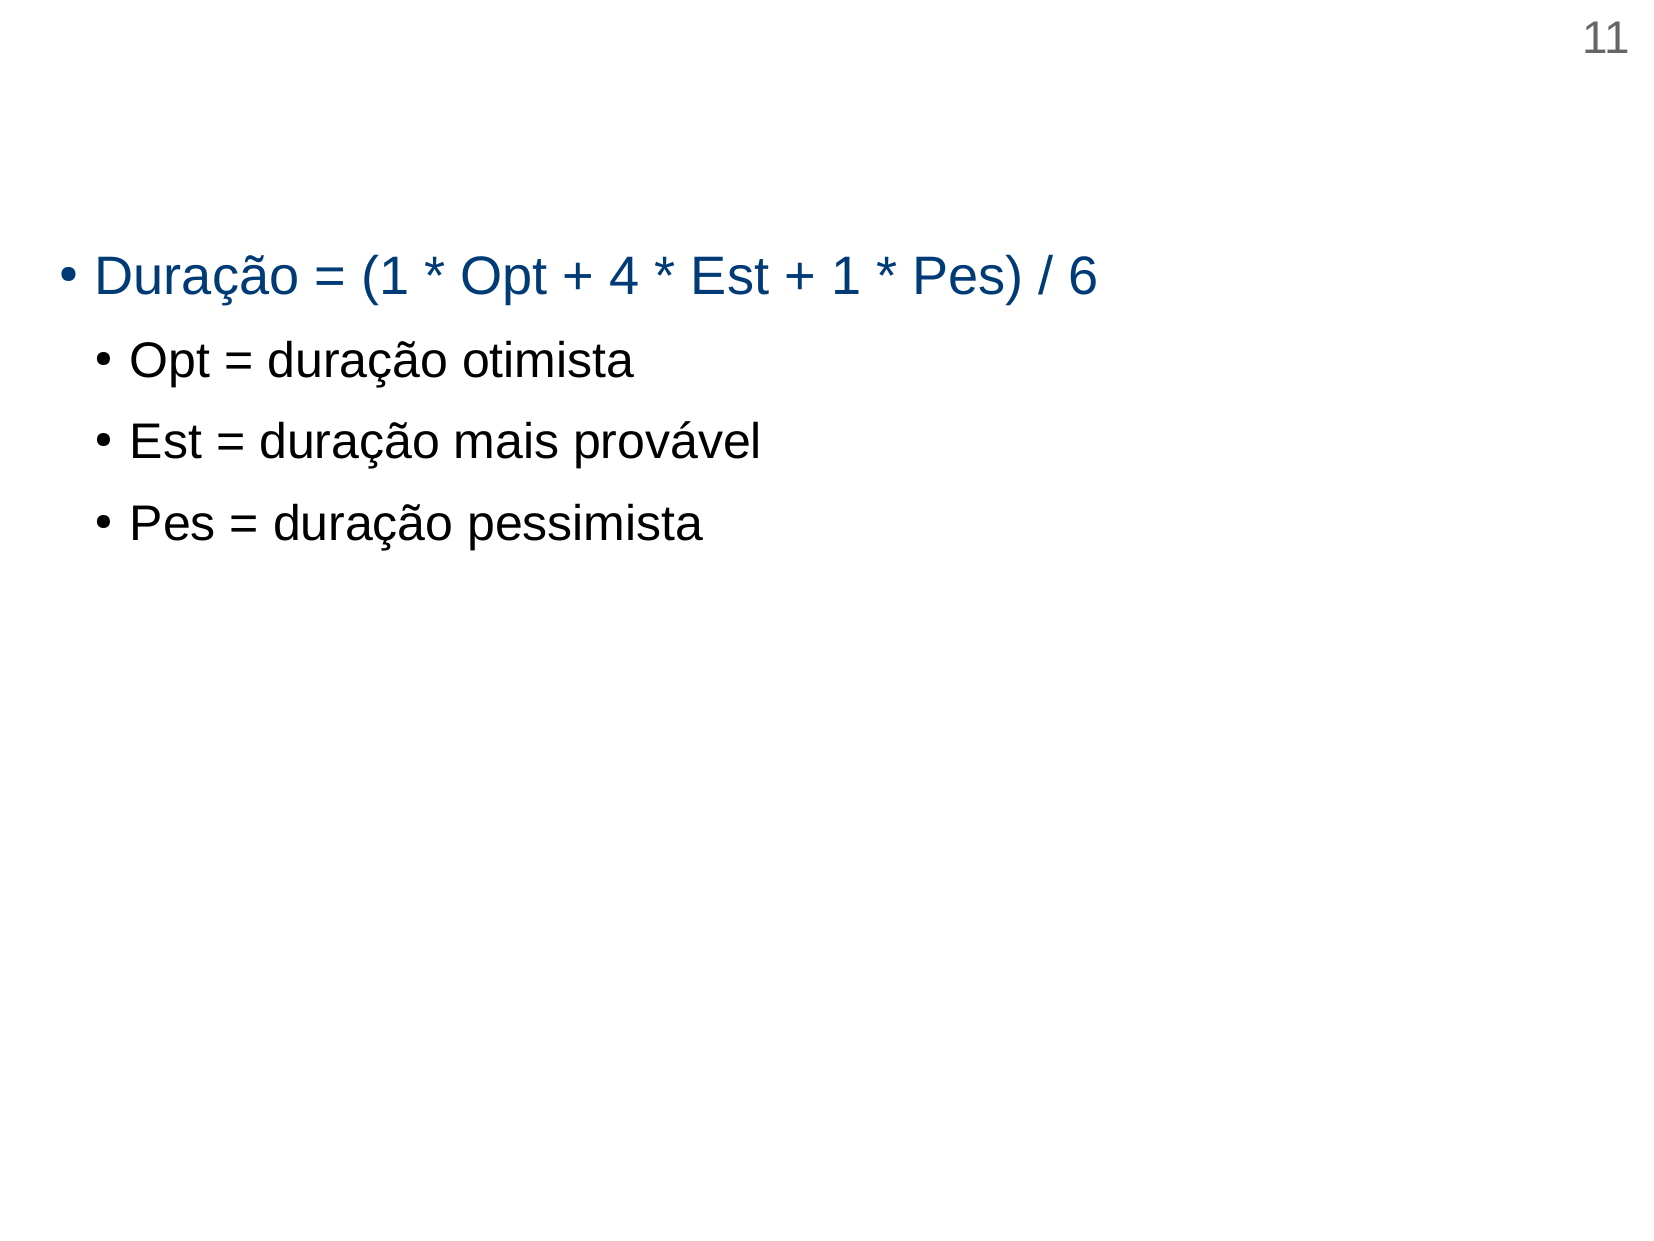

11
#
Duração = (1 * Opt + 4 * Est + 1 * Pes) / 6
Opt = duração otimista
Est = duração mais provável
Pes = duração pessimista